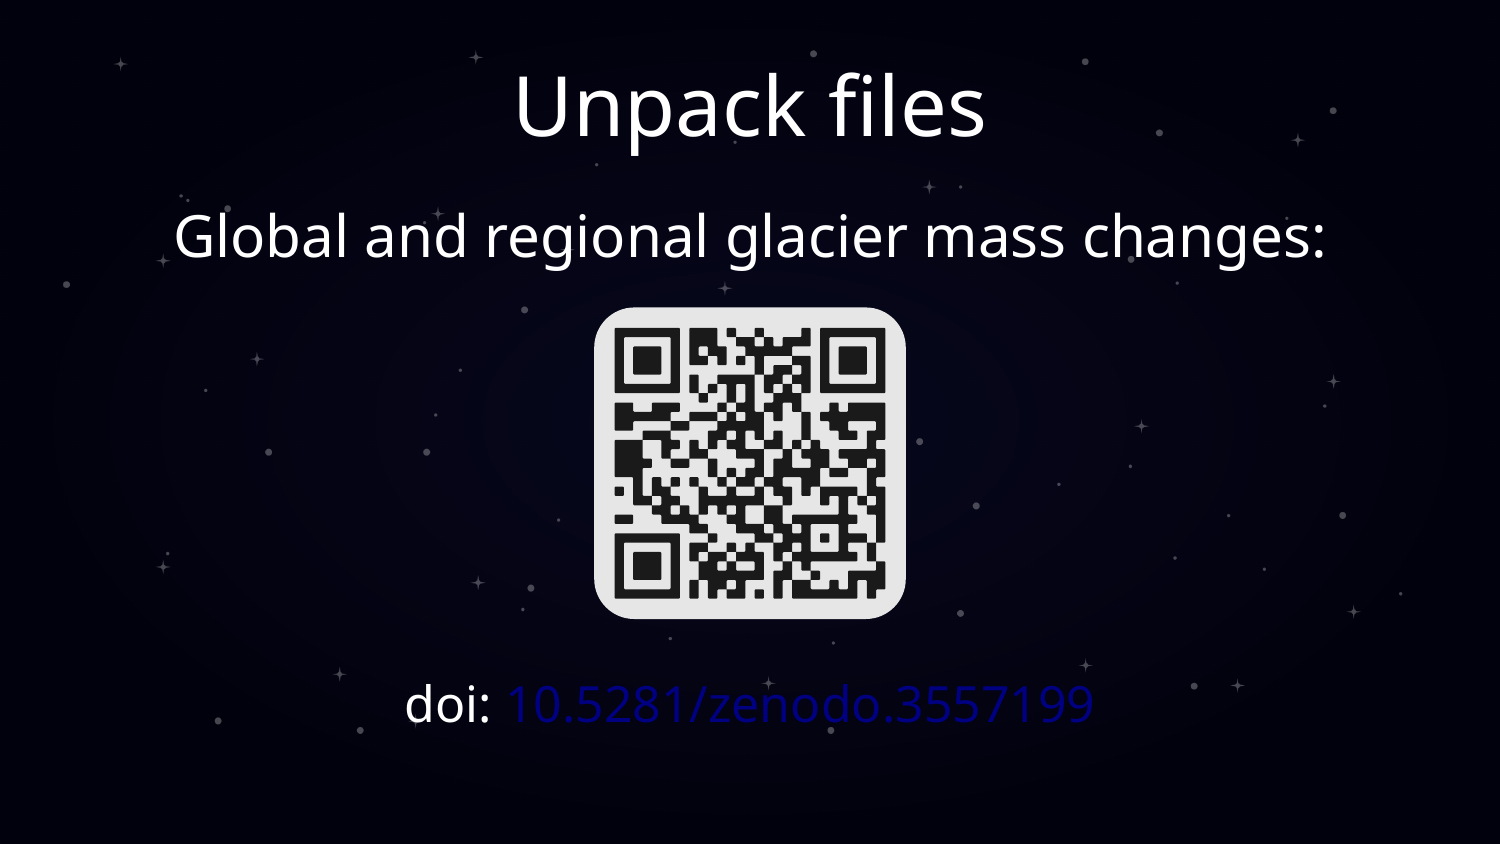

# Unpack files
Global and regional glacier mass changes:
doi: 10.5281/zenodo.3557199